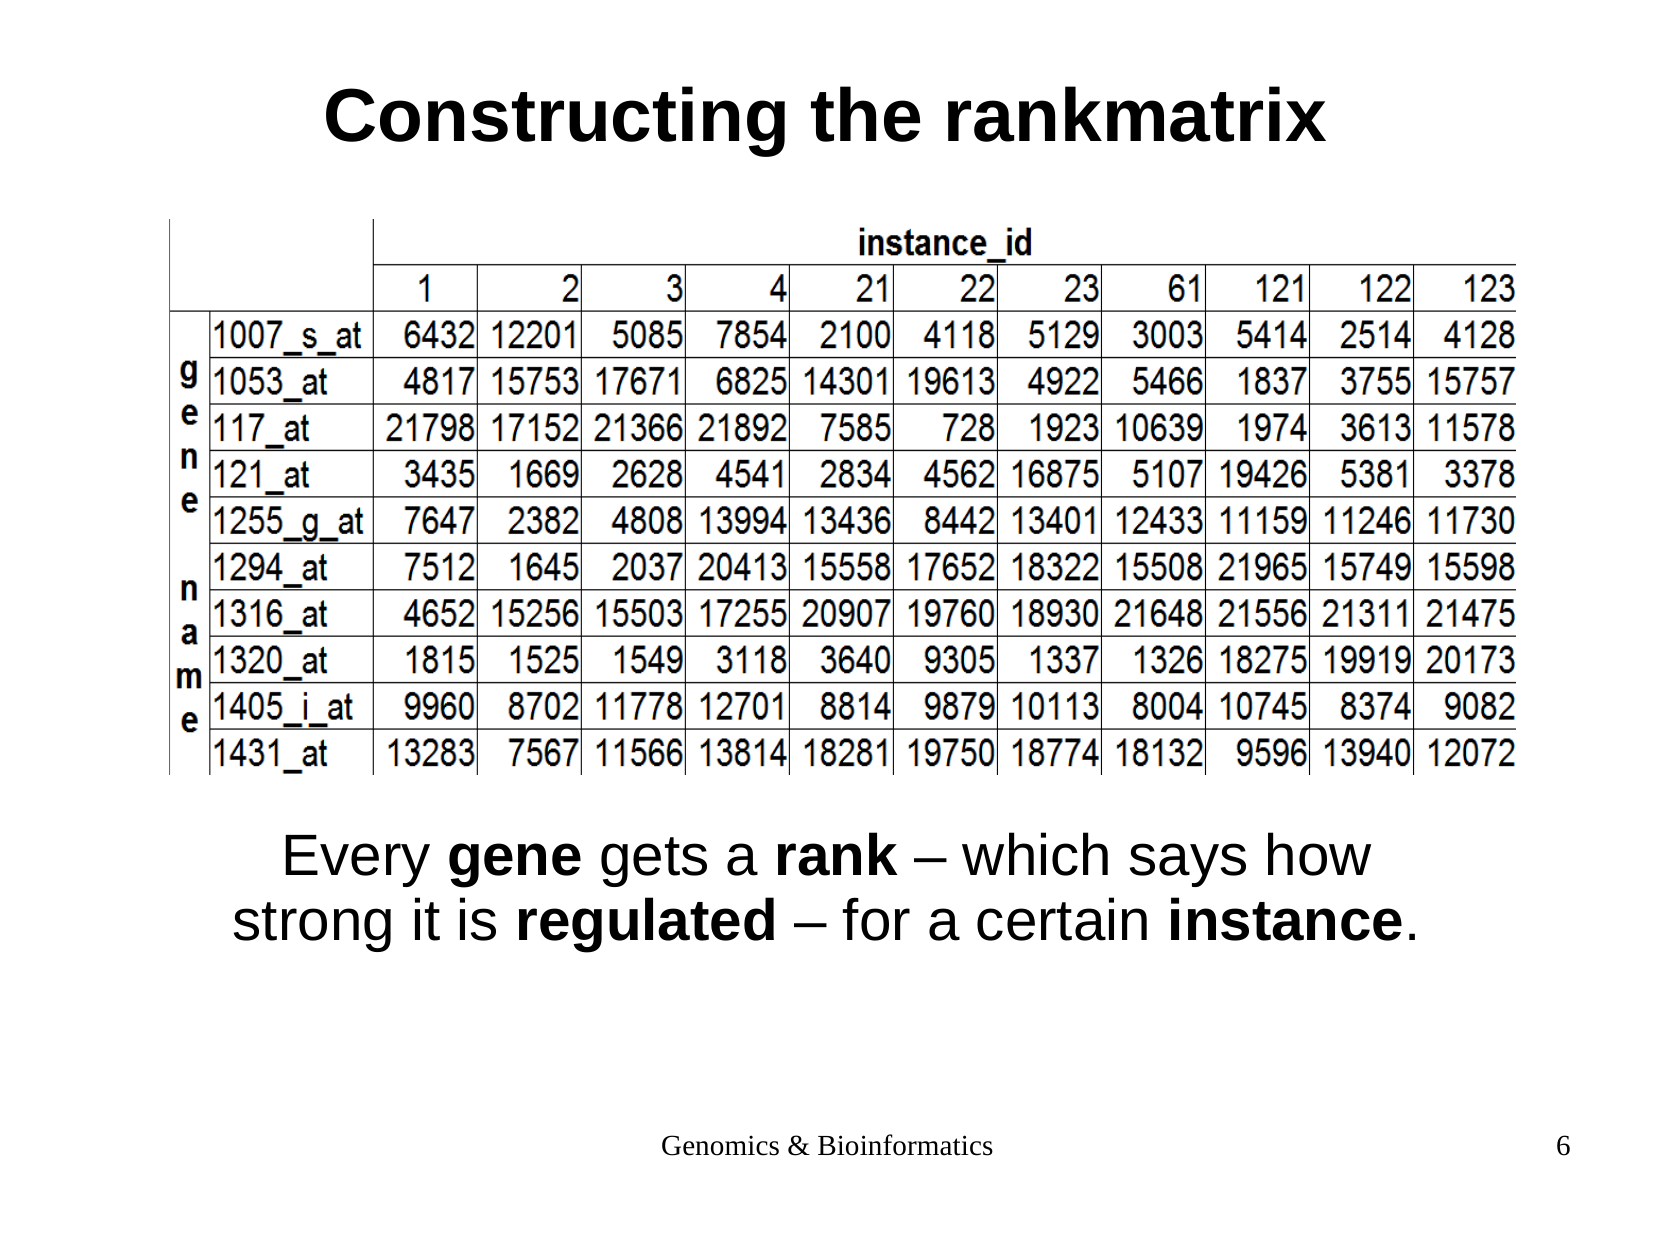

Constructing the rankmatrix
Every gene gets a rank – which says how strong it is regulated – for a certain instance.
Genomics & Bioinformatics
6